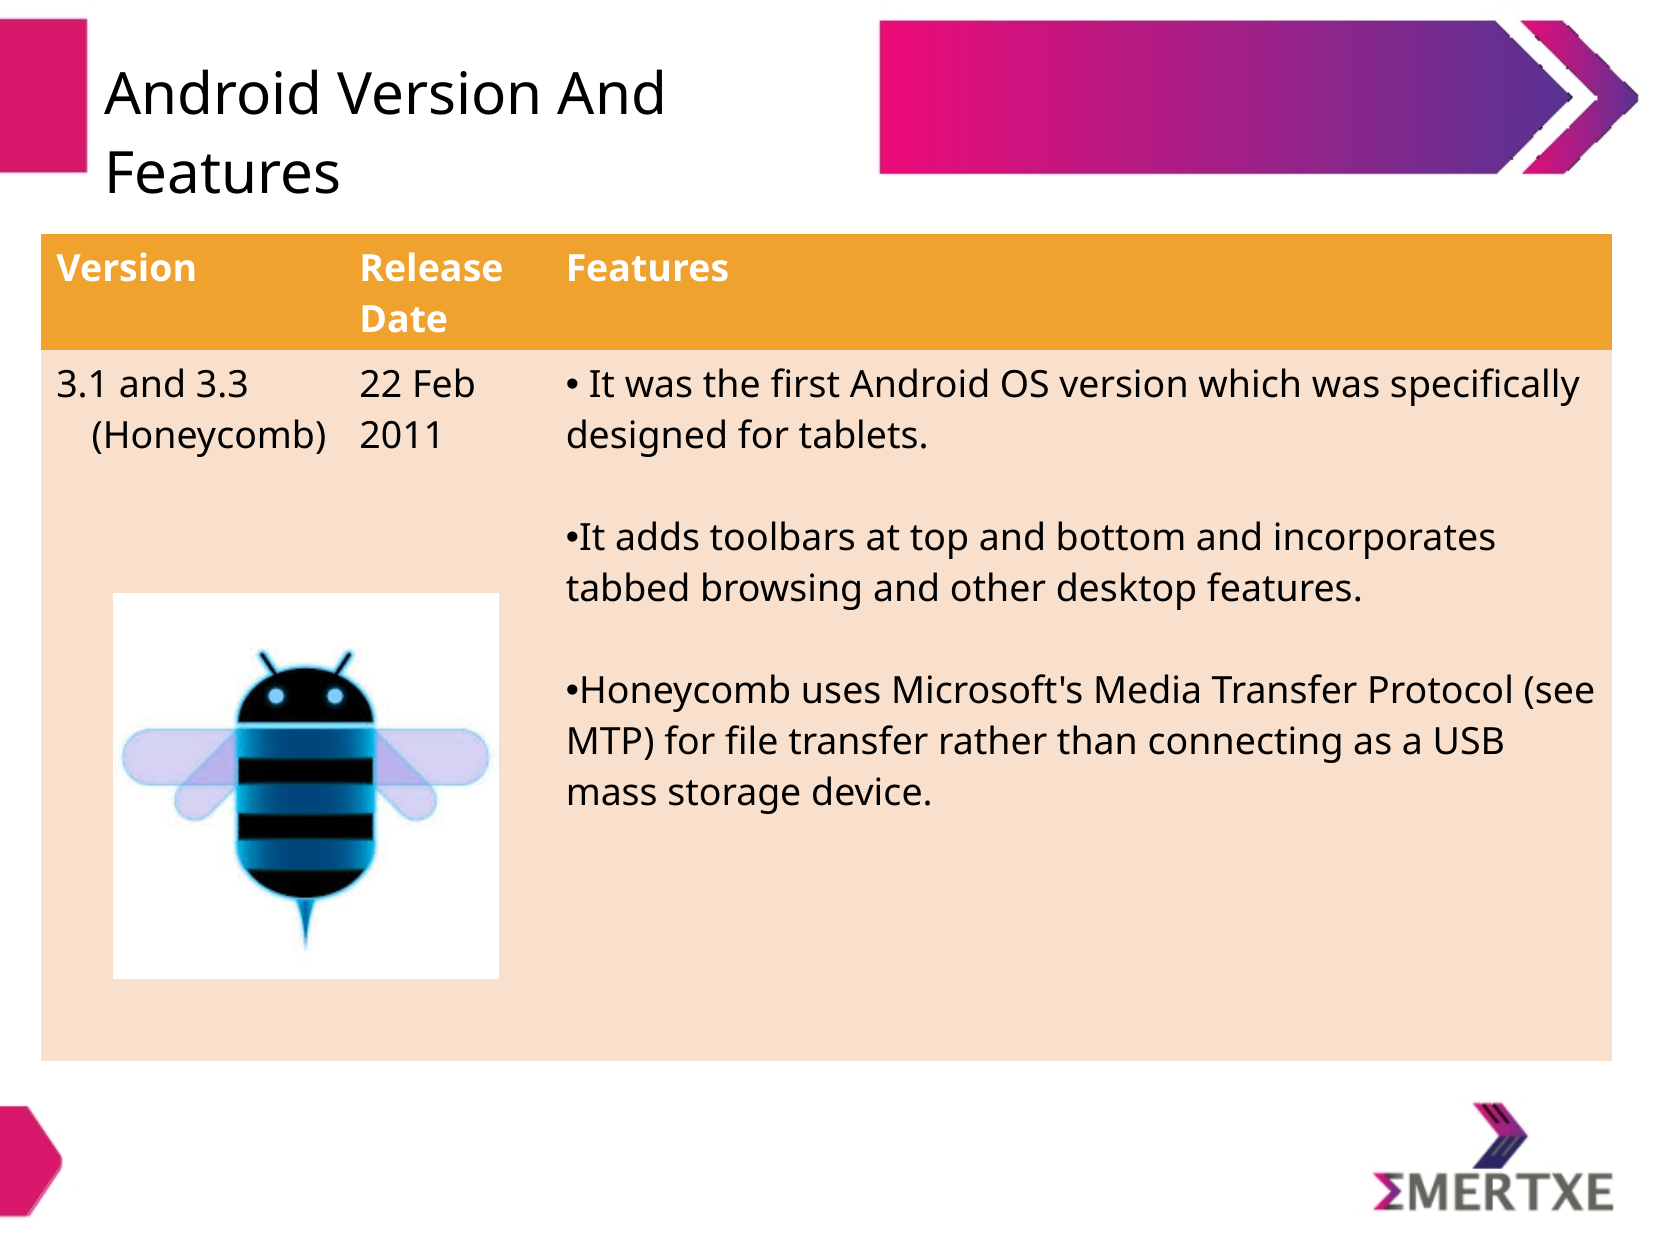

Android Version And
Features
| Version | Release Date | Features |
| --- | --- | --- |
| 3.1 and 3.3 (Honeycomb) | 22 Feb 2011 | It was the first Android OS version which was specifically designed for tablets. It adds toolbars at top and bottom and incorporates tabbed browsing and other desktop features. Honeycomb uses Microsoft's Media Transfer Protocol (see MTP) for file transfer rather than connecting as a USB mass storage device. |